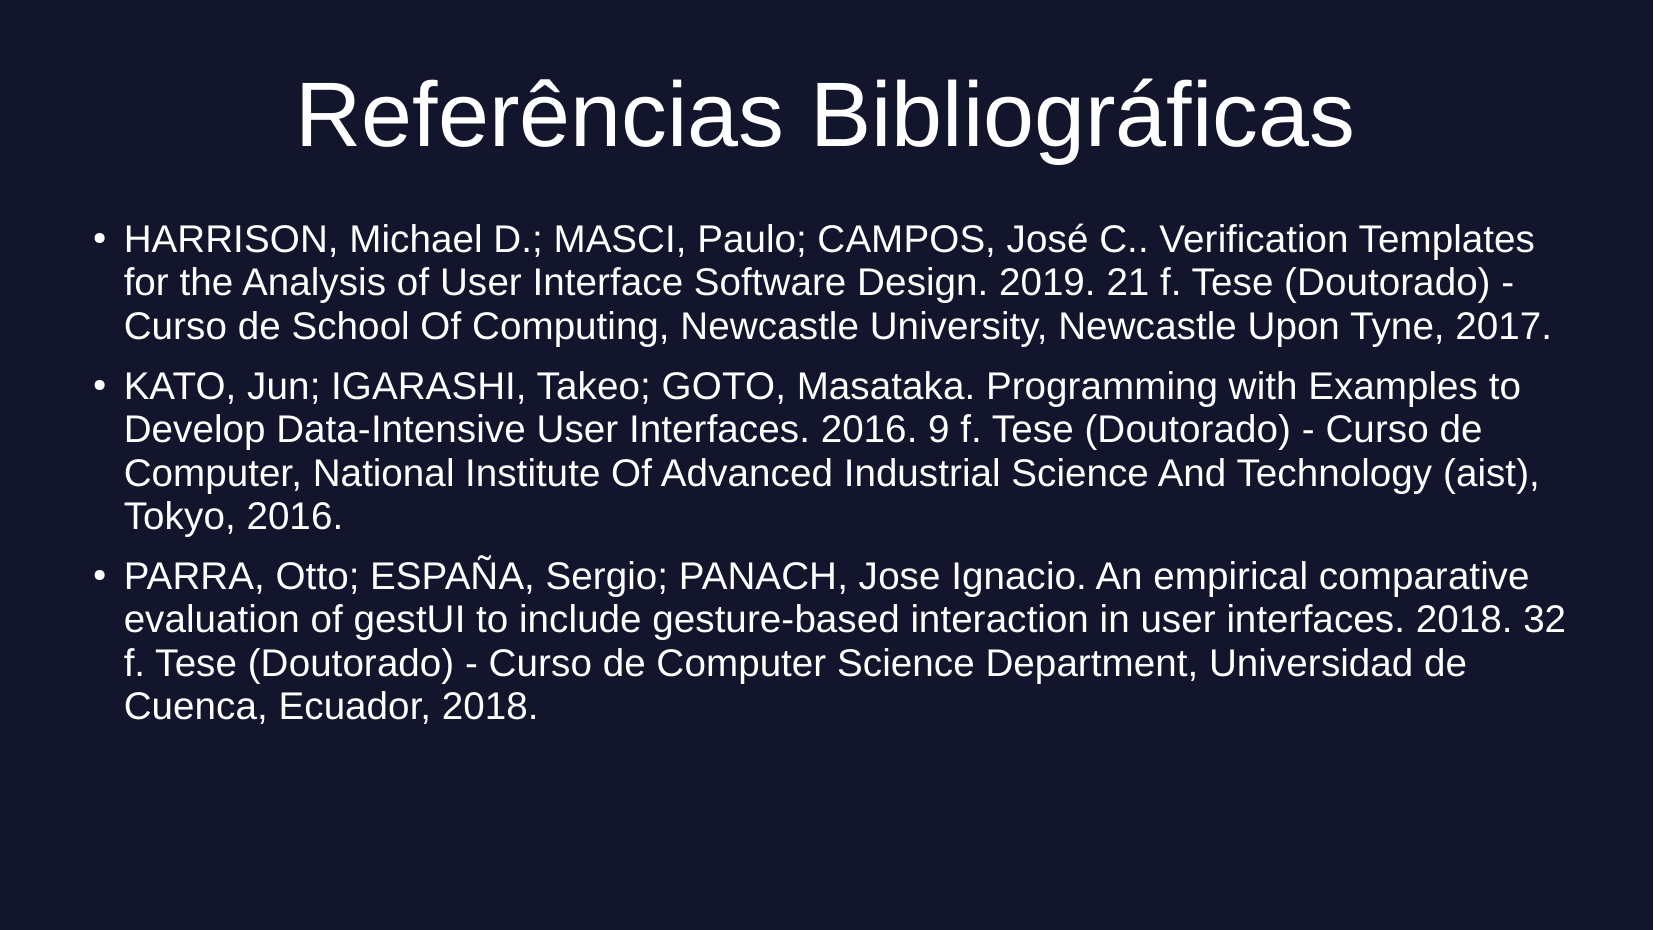

# Referências Bibliográficas
HARRISON, Michael D.; MASCI, Paulo; CAMPOS, José C.. Verification Templates for the Analysis of User Interface Software Design. 2019. 21 f. Tese (Doutorado) - Curso de School Of Computing, Newcastle University, Newcastle Upon Tyne, 2017.
KATO, Jun; IGARASHI, Takeo; GOTO, Masataka. Programming with Examples to Develop Data-Intensive User Interfaces. 2016. 9 f. Tese (Doutorado) - Curso de Computer, National Institute Of Advanced Industrial Science And Technology (aist), Tokyo, 2016.
PARRA, Otto; ESPAÑA, Sergio; PANACH, Jose Ignacio. An empirical comparative evaluation of gestUI to include gesture-based interaction in user interfaces. 2018. 32 f. Tese (Doutorado) - Curso de Computer Science Department, Universidad de Cuenca, Ecuador, 2018.